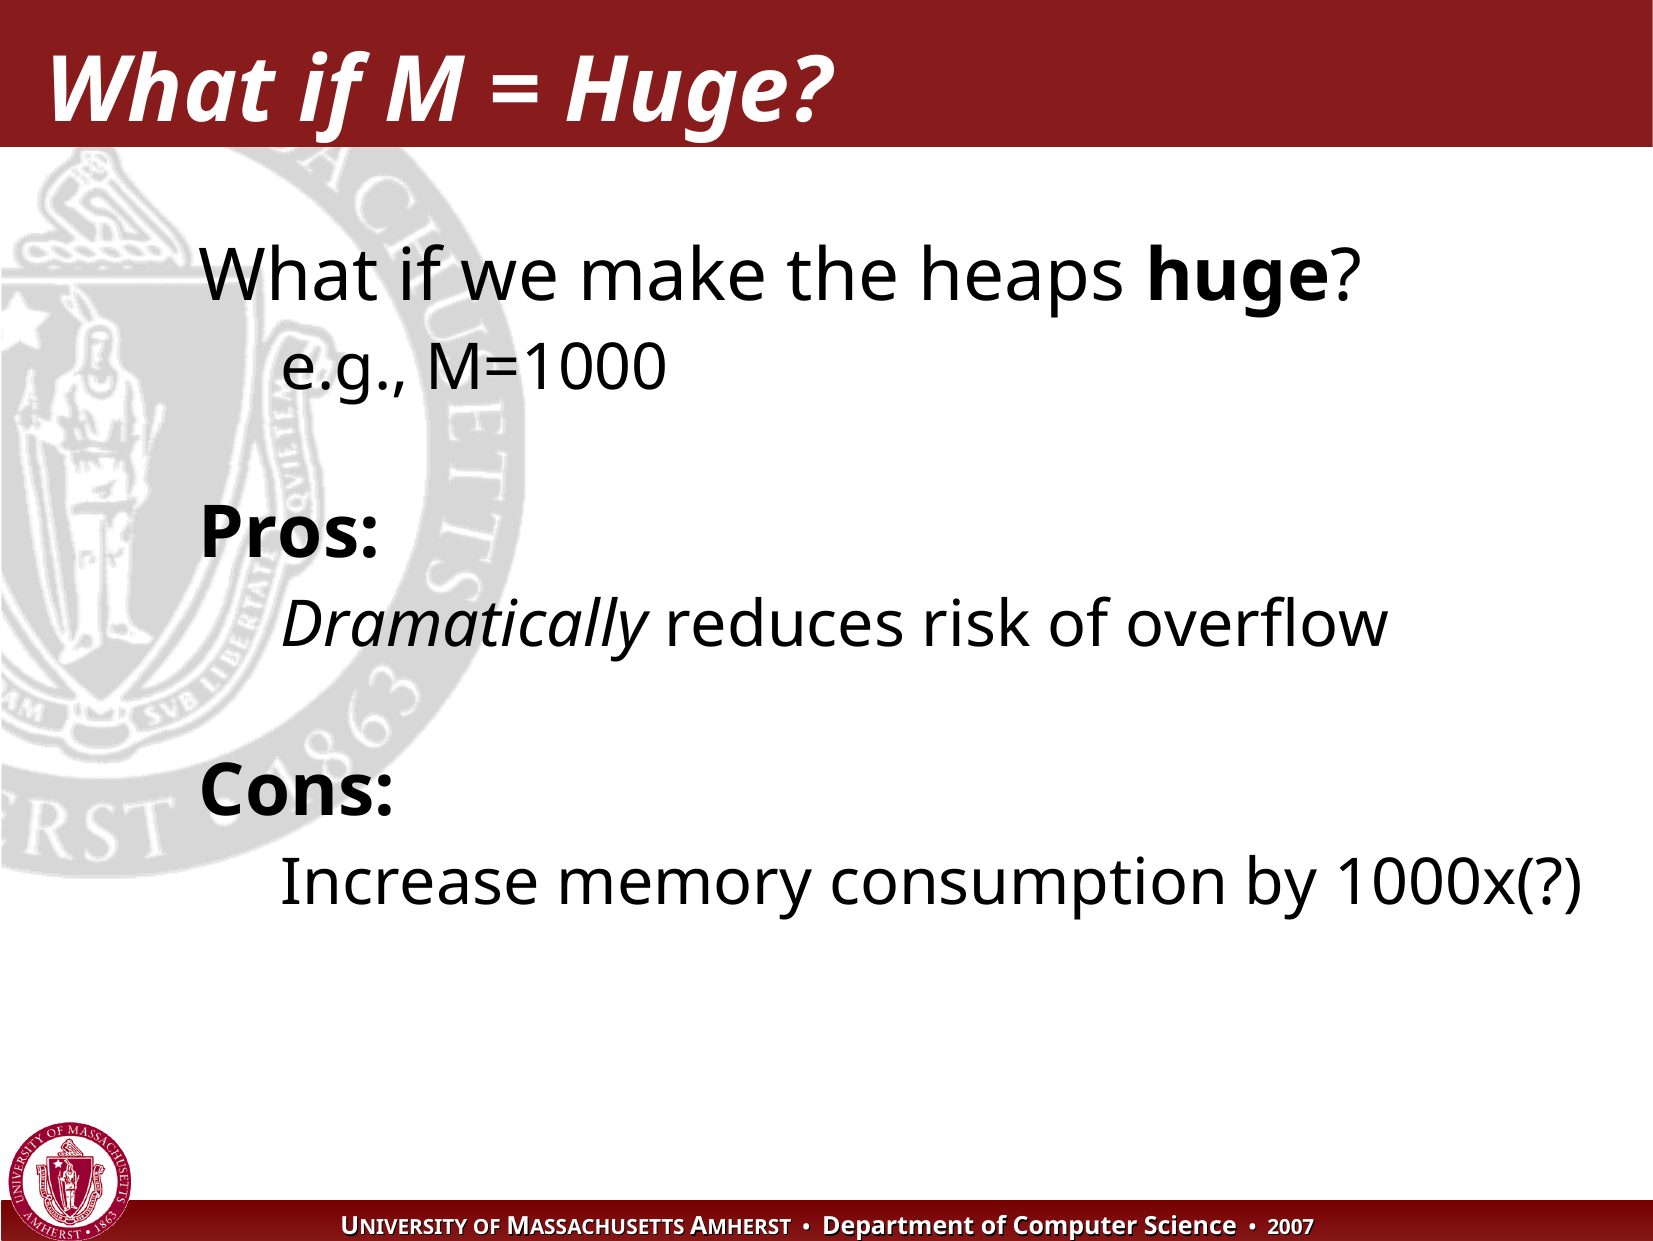

# What if M = Huge?
What if we make the heaps huge?
e.g., M=1000
Pros:
Dramatically reduces risk of overflow
Cons:
Increase memory consumption by 1000x(?)